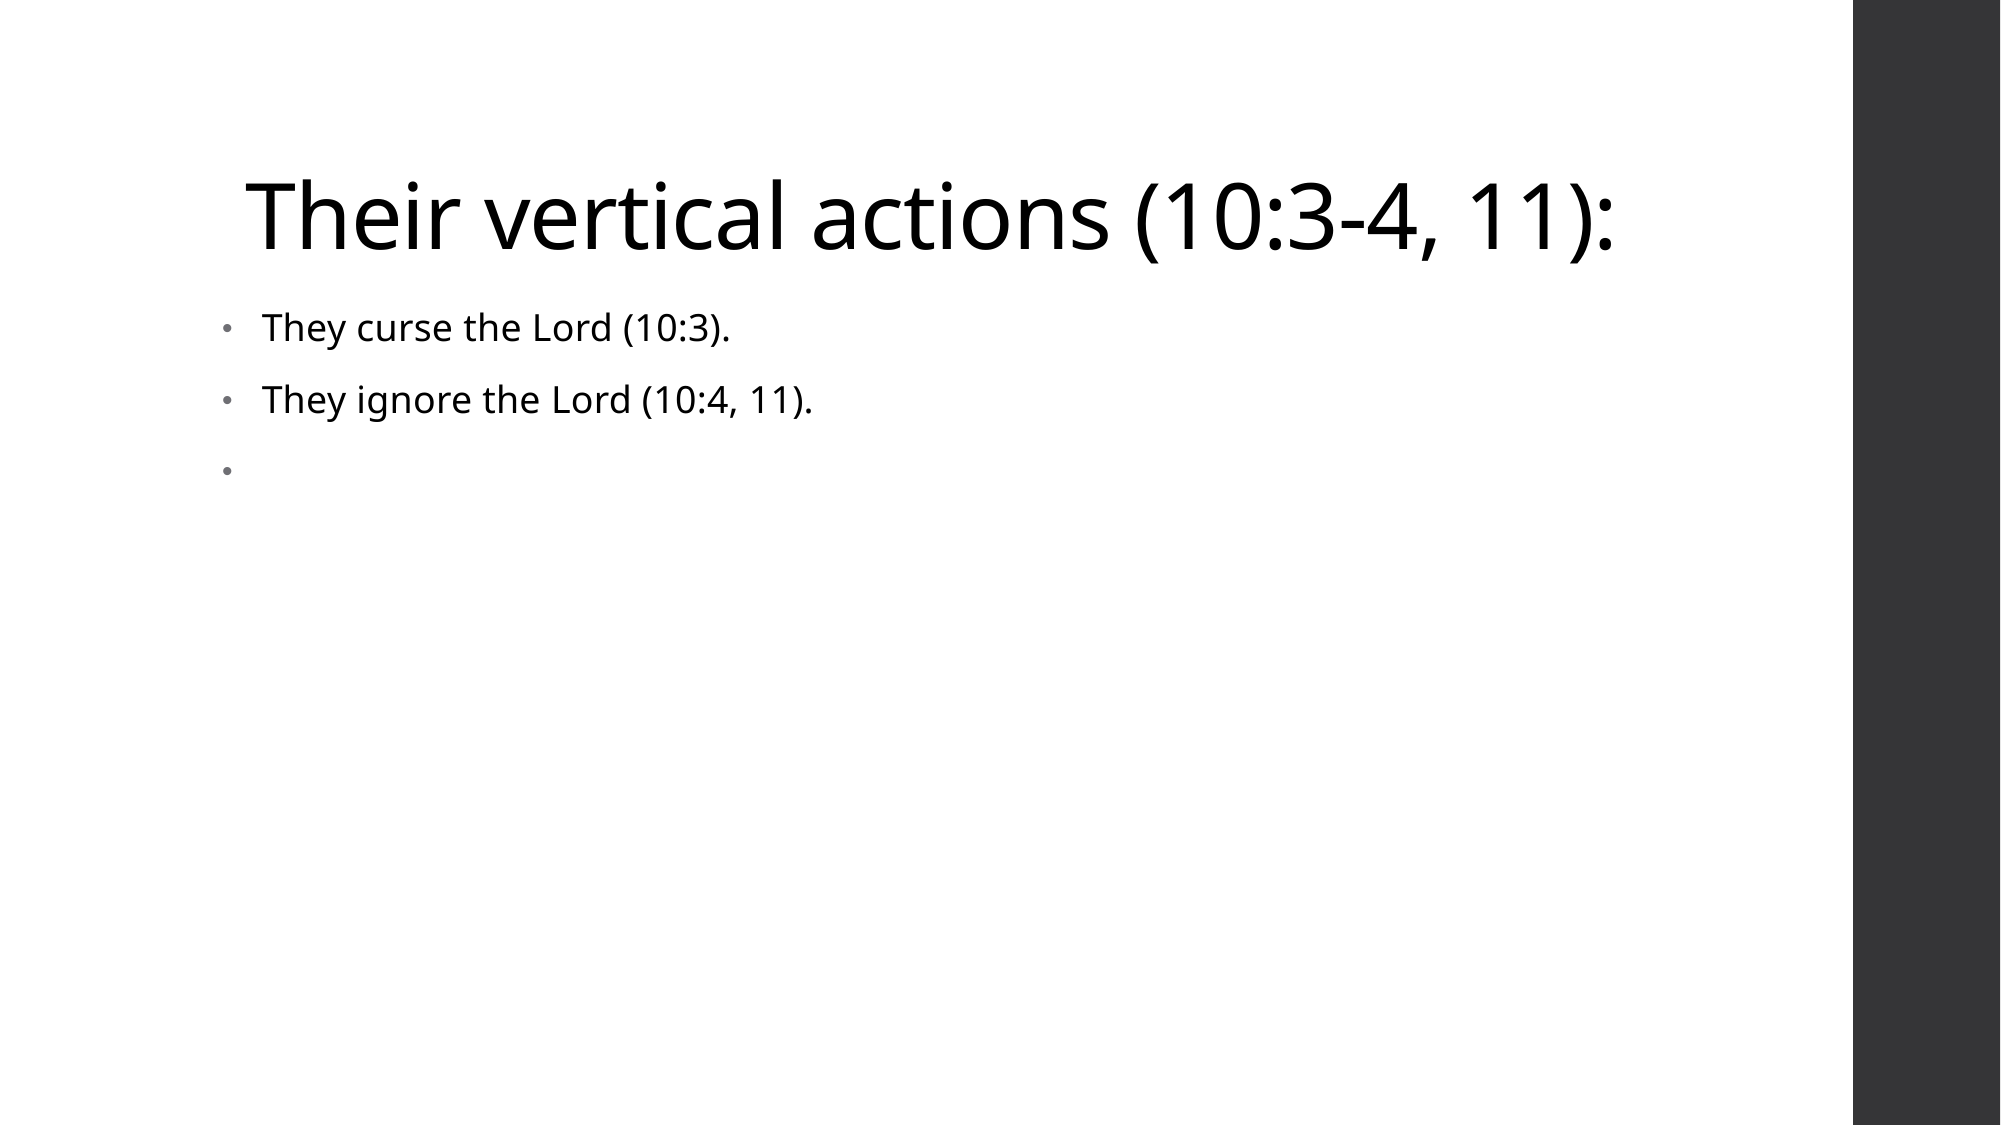

# Their vertical actions (10:3-4, 11):
 They curse the Lord (10:3).
 They ignore the Lord (10:4, 11).